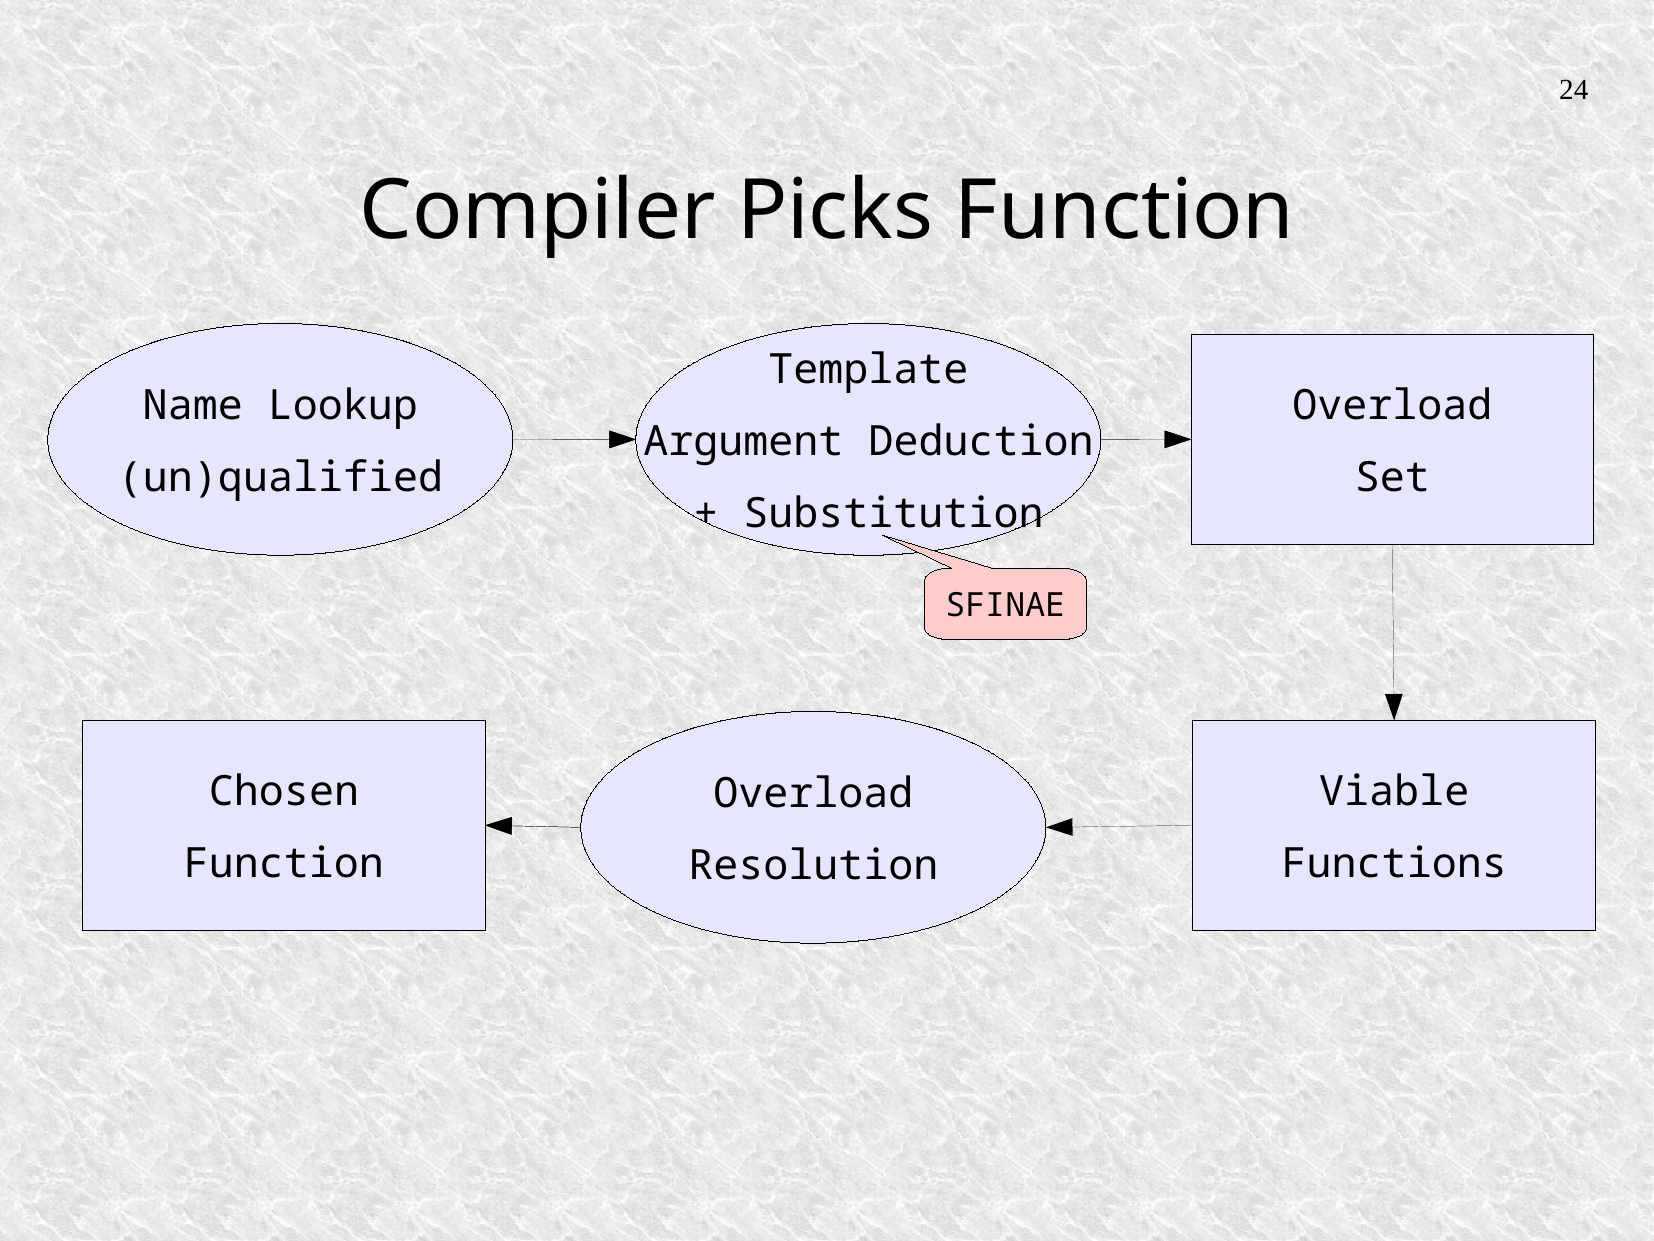

24
# Compiler Picks Function
Name Lookup
(un)qualified
Name Lookup
(un)qualified
Template
Argument
Deduction
Template
Argument Deduction
+ Substitution
Candidate
Functions
Overload
Set
SFINAE
Overload
Resolution
Overload
Resolution
Chosen
Function
Chosen
Function
Viable
Functions